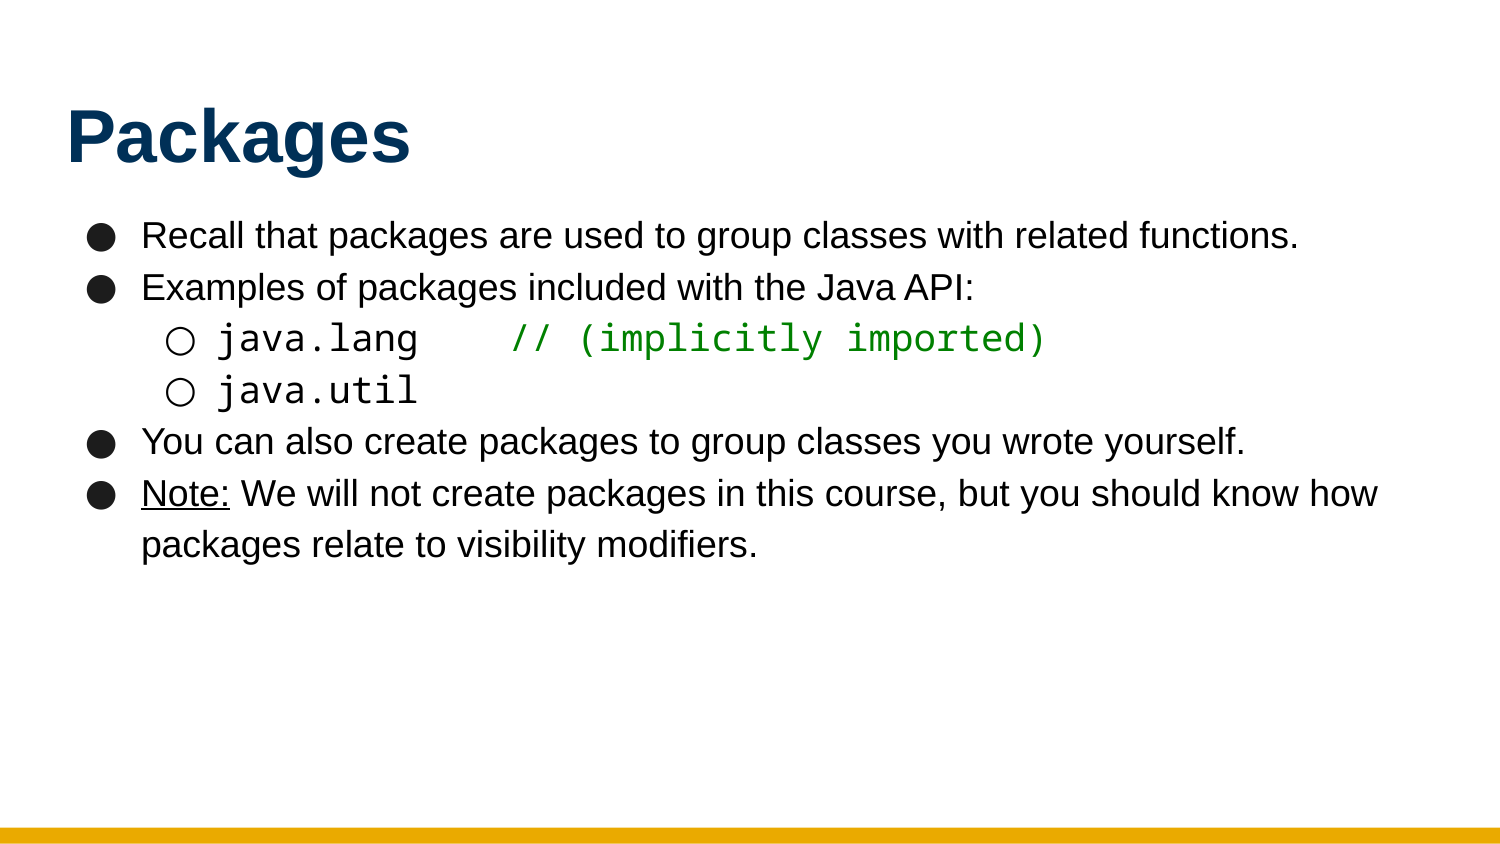

# Packages
Recall that packages are used to group classes with related functions.
Examples of packages included with the Java API:
java.lang // (implicitly imported)
java.util
You can also create packages to group classes you wrote yourself.
Note: We will not create packages in this course, but you should know how packages relate to visibility modifiers.